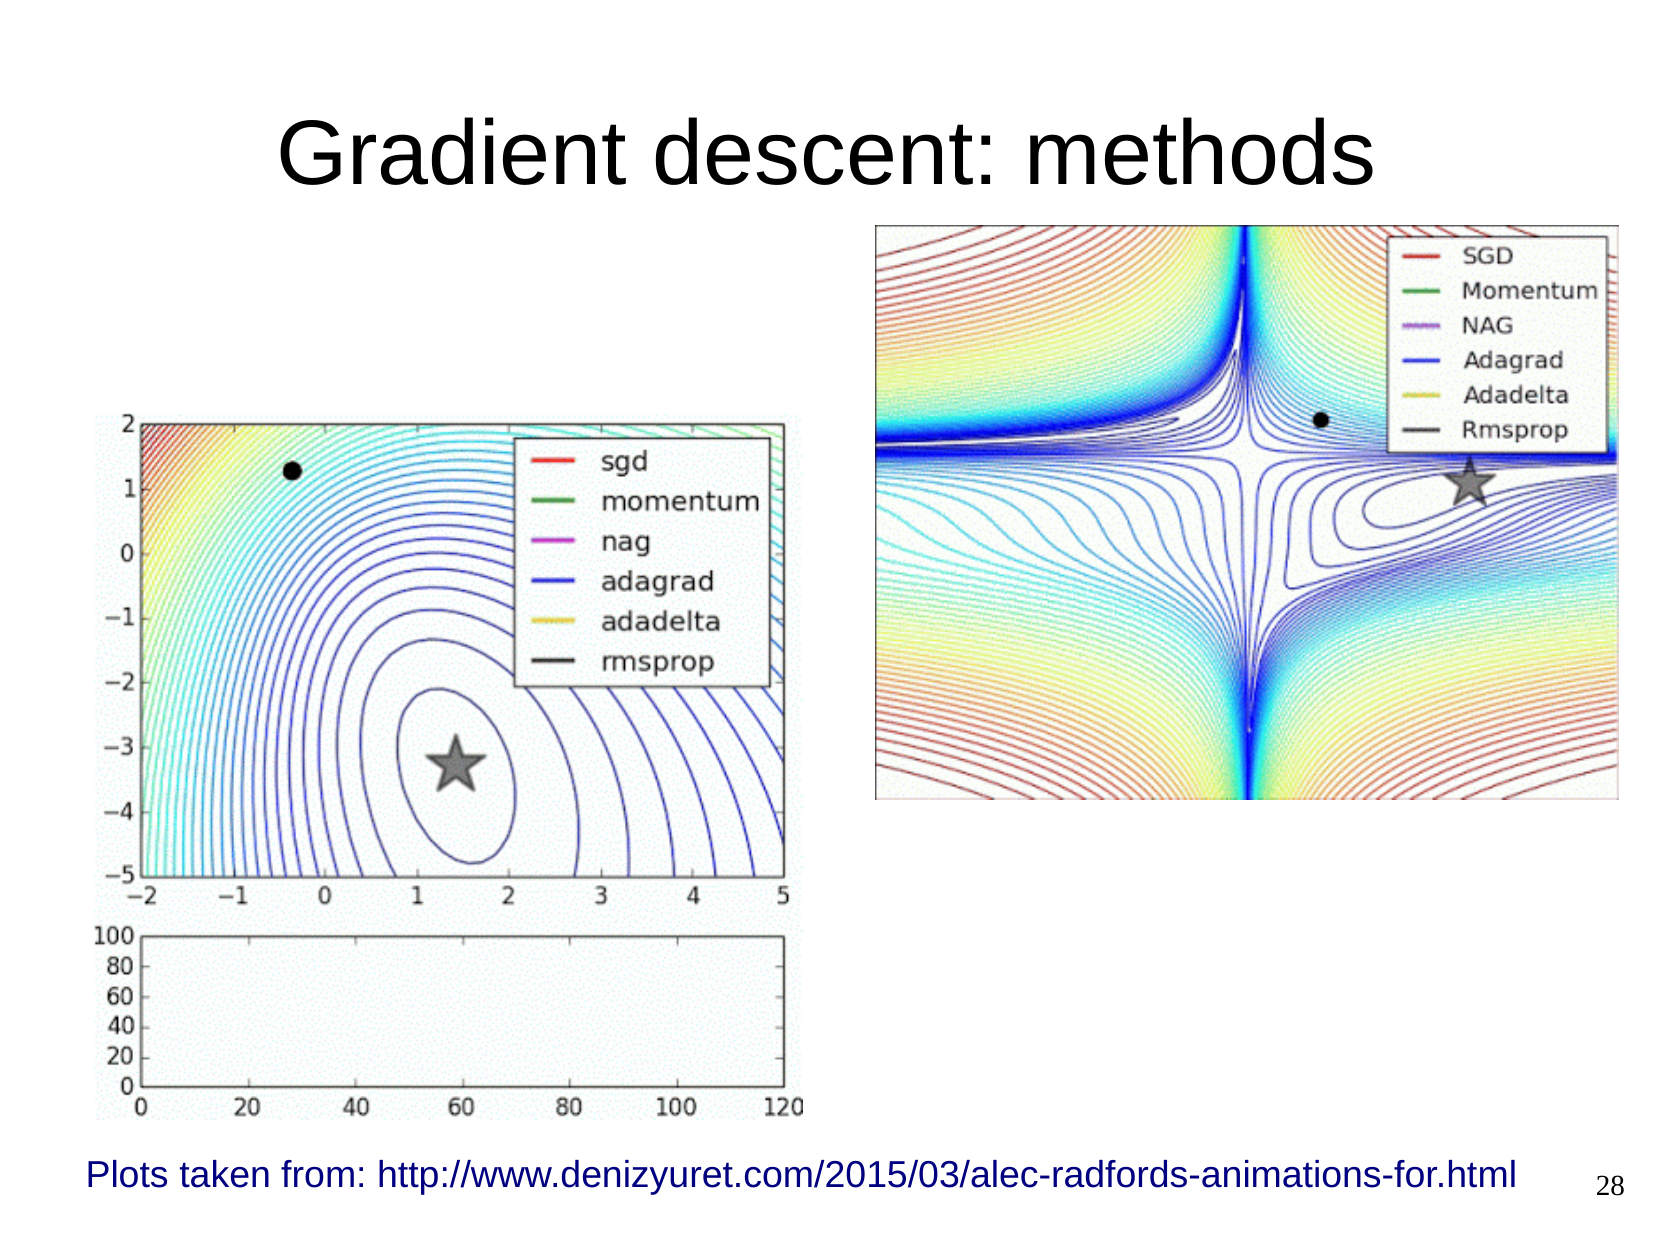

# Gradient descent: methods
Plots taken from: http://www.denizyuret.com/2015/03/alec-radfords-animations-for.html
28